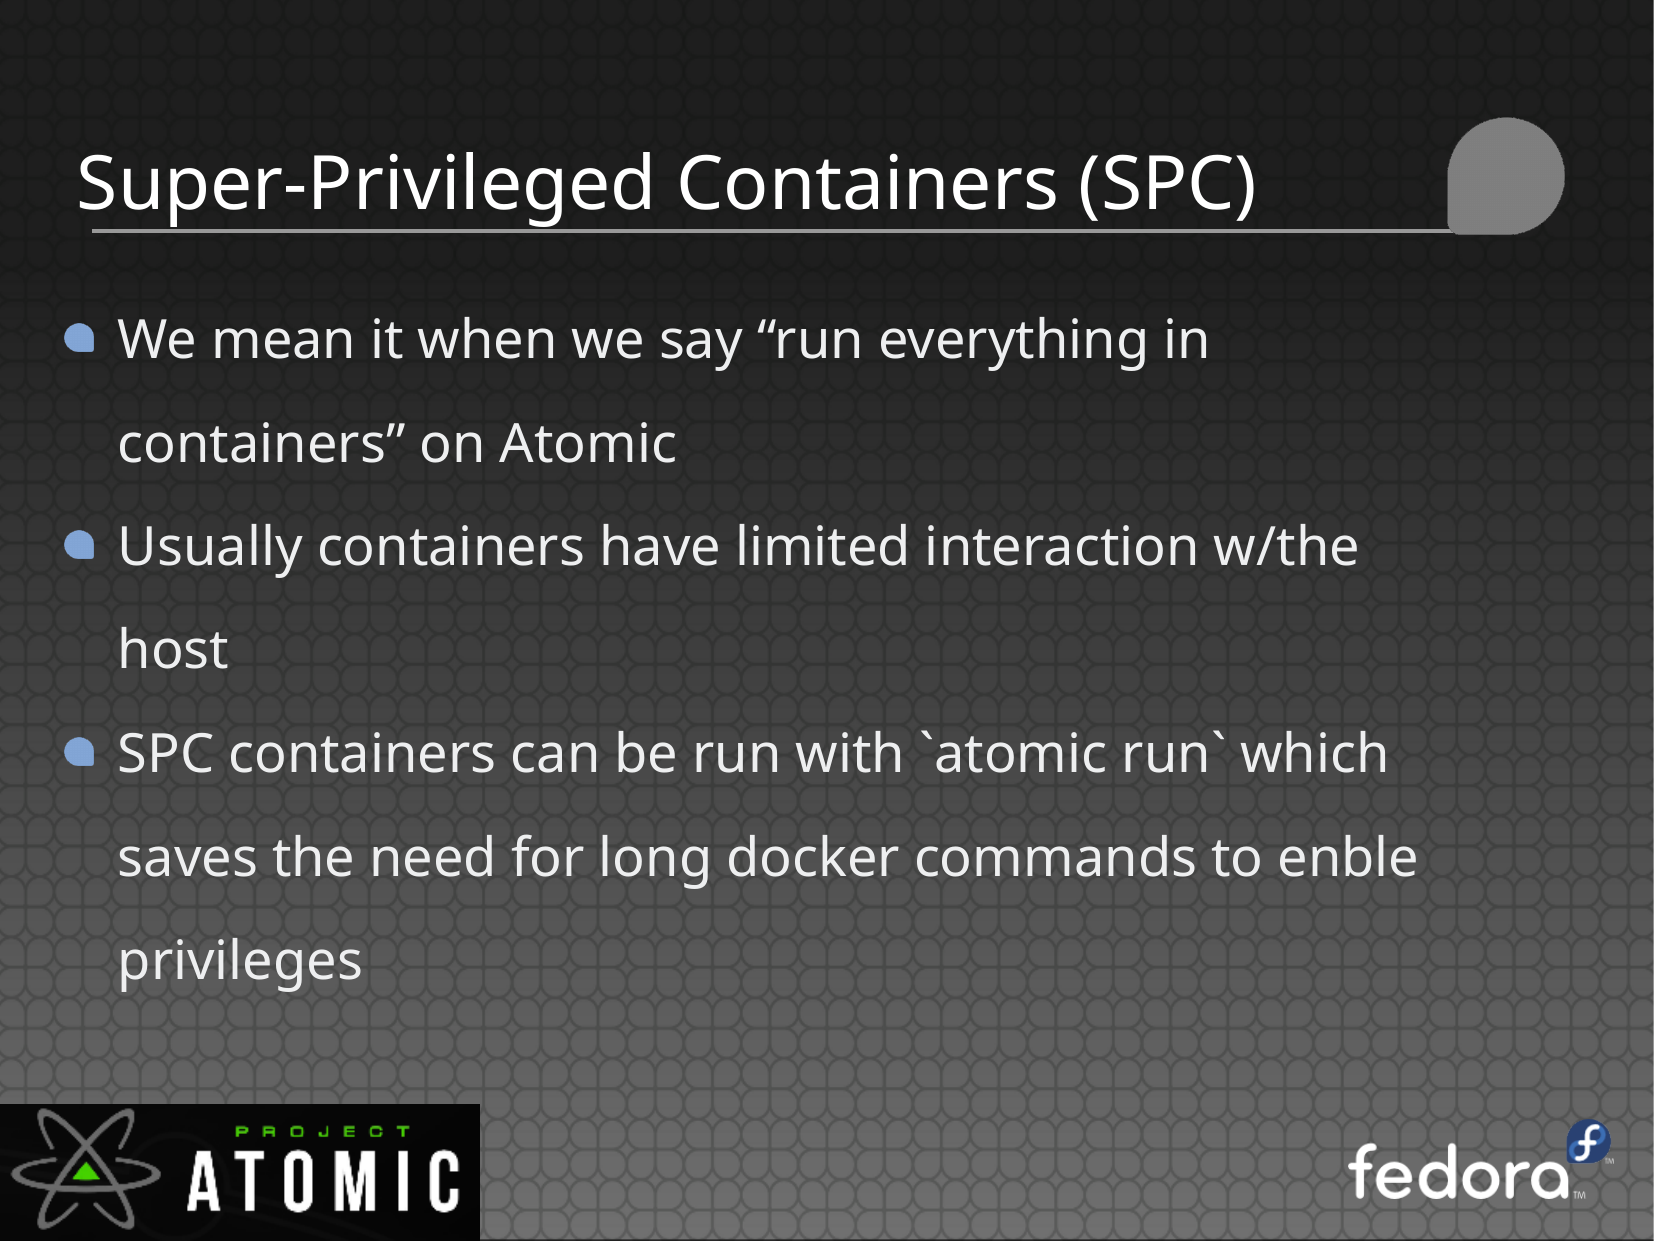

# Super-Privileged Containers (SPC)
We mean it when we say “run everything in
containers” on Atomic
Usually containers have limited interaction w/the
host
SPC containers can be run with `atomic run` which
saves the need for long docker commands to enble
privileges